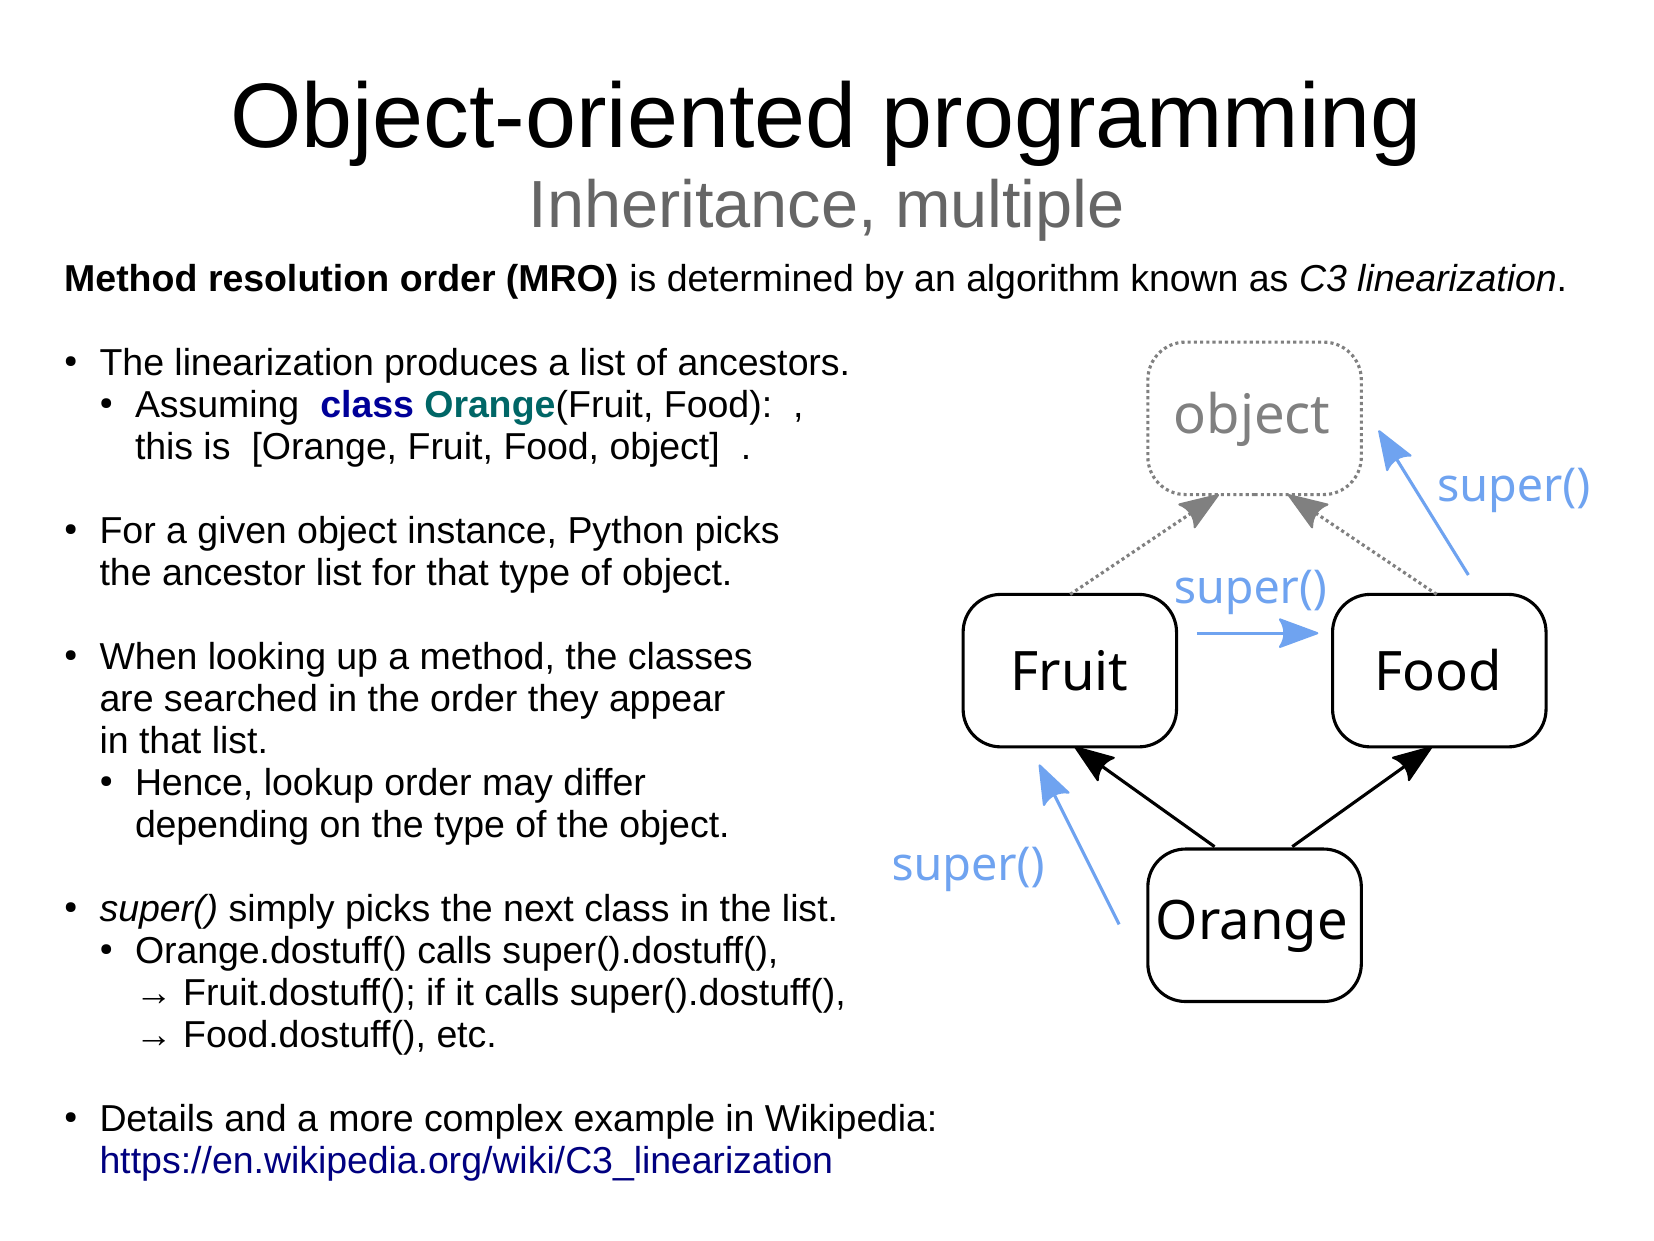

# Object-oriented programming Inheritance, multiple
Method resolution order (MRO) is determined by an algorithm known as C3 linearization.
The linearization produces a list of ancestors.
Assuming class Orange(Fruit, Food): ,
this is [Orange, Fruit, Food, object] .
For a given object instance, Python picks
the ancestor list for that type of object.
When looking up a method, the classes
are searched in the order they appear
in that list.
Hence, lookup order may differ
depending on the type of the object.
super() simply picks the next class in the list.
Orange.dostuff() calls super().dostuff(),
→ Fruit.dostuff(); if it calls super().dostuff(),
→ Food.dostuff(), etc.
Details and a more complex example in Wikipedia:
https://en.wikipedia.org/wiki/C3_linearization